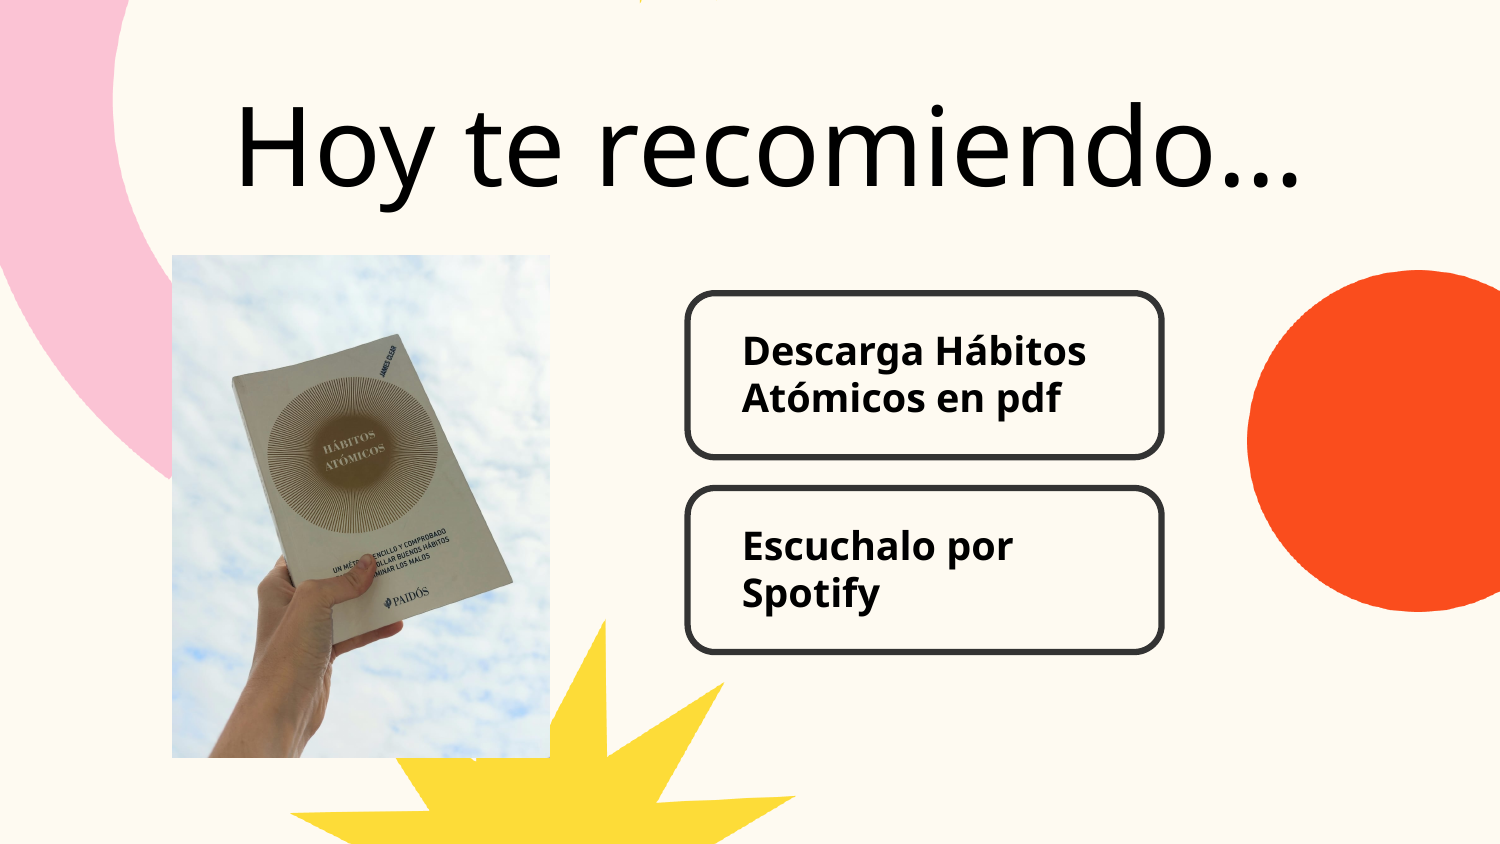

Hoy te recomiendo…
Descarga Hábitos Atómicos en pdf
Escuchalo por
Spotify